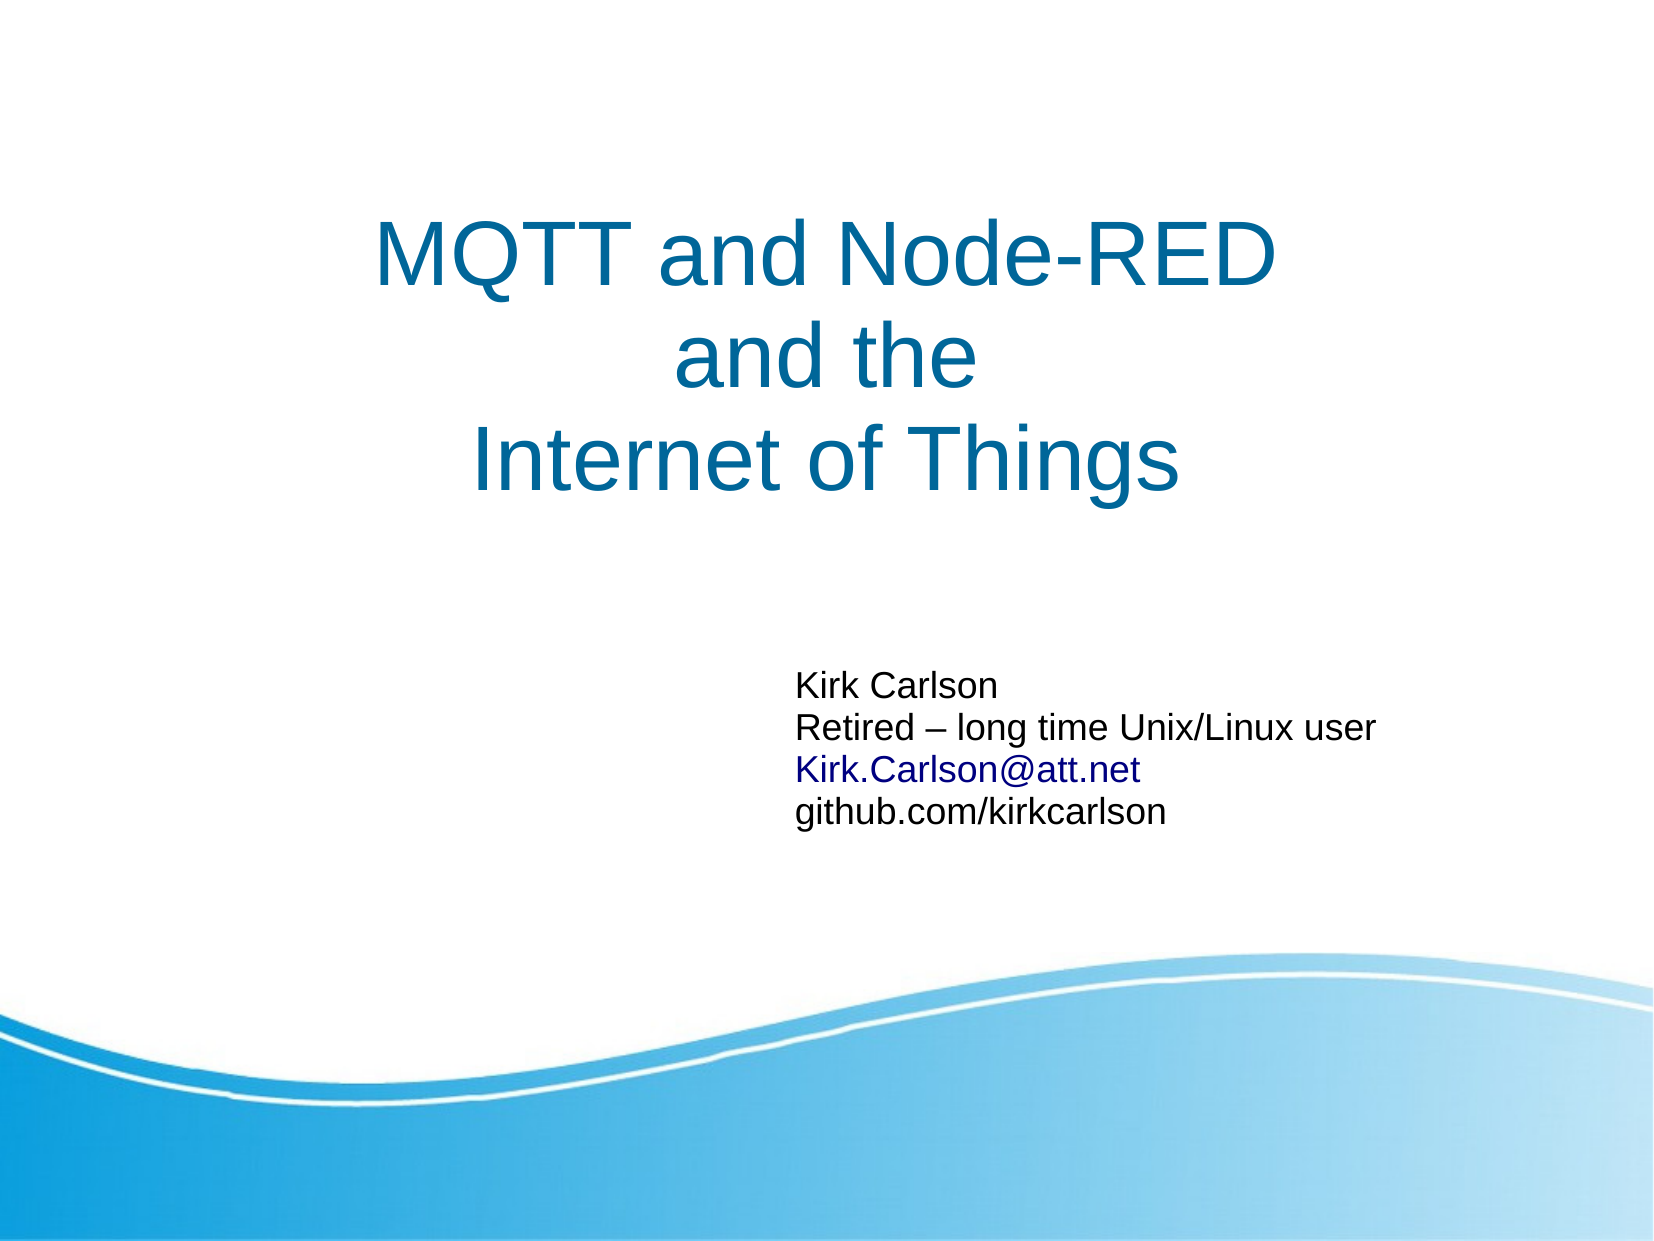

# MQTT and Node-RED and the Internet of Things
Kirk Carlson
Retired – long time Unix/Linux user
Kirk.Carlson@att.net
github.com/kirkcarlson